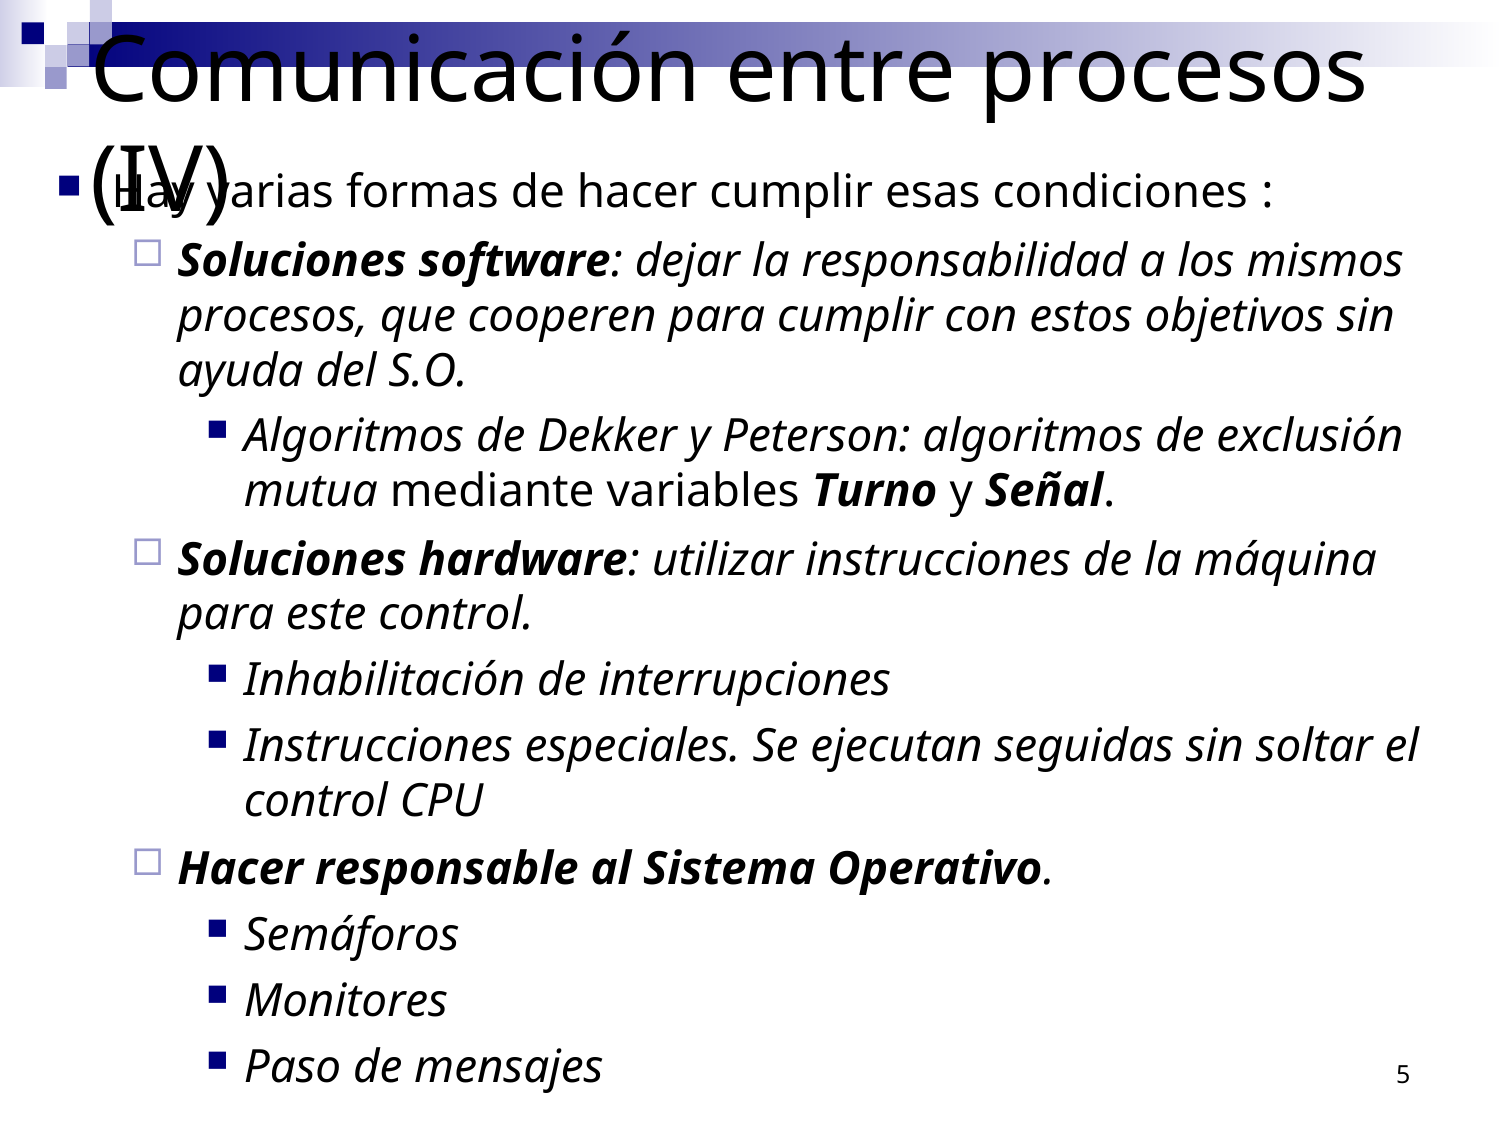

Comunicación entre procesos (IV)
Hay varias formas de hacer cumplir esas condiciones :
Soluciones software: dejar la responsabilidad a los mismos procesos, que cooperen para cumplir con estos objetivos sin ayuda del S.O.
Algoritmos de Dekker y Peterson: algoritmos de exclusión mutua mediante variables Turno y Señal.
Soluciones hardware: utilizar instrucciones de la máquina para este control.
Inhabilitación de interrupciones
Instrucciones especiales. Se ejecutan seguidas sin soltar el control CPU
Hacer responsable al Sistema Operativo.
Semáforos
Monitores
Paso de mensajes